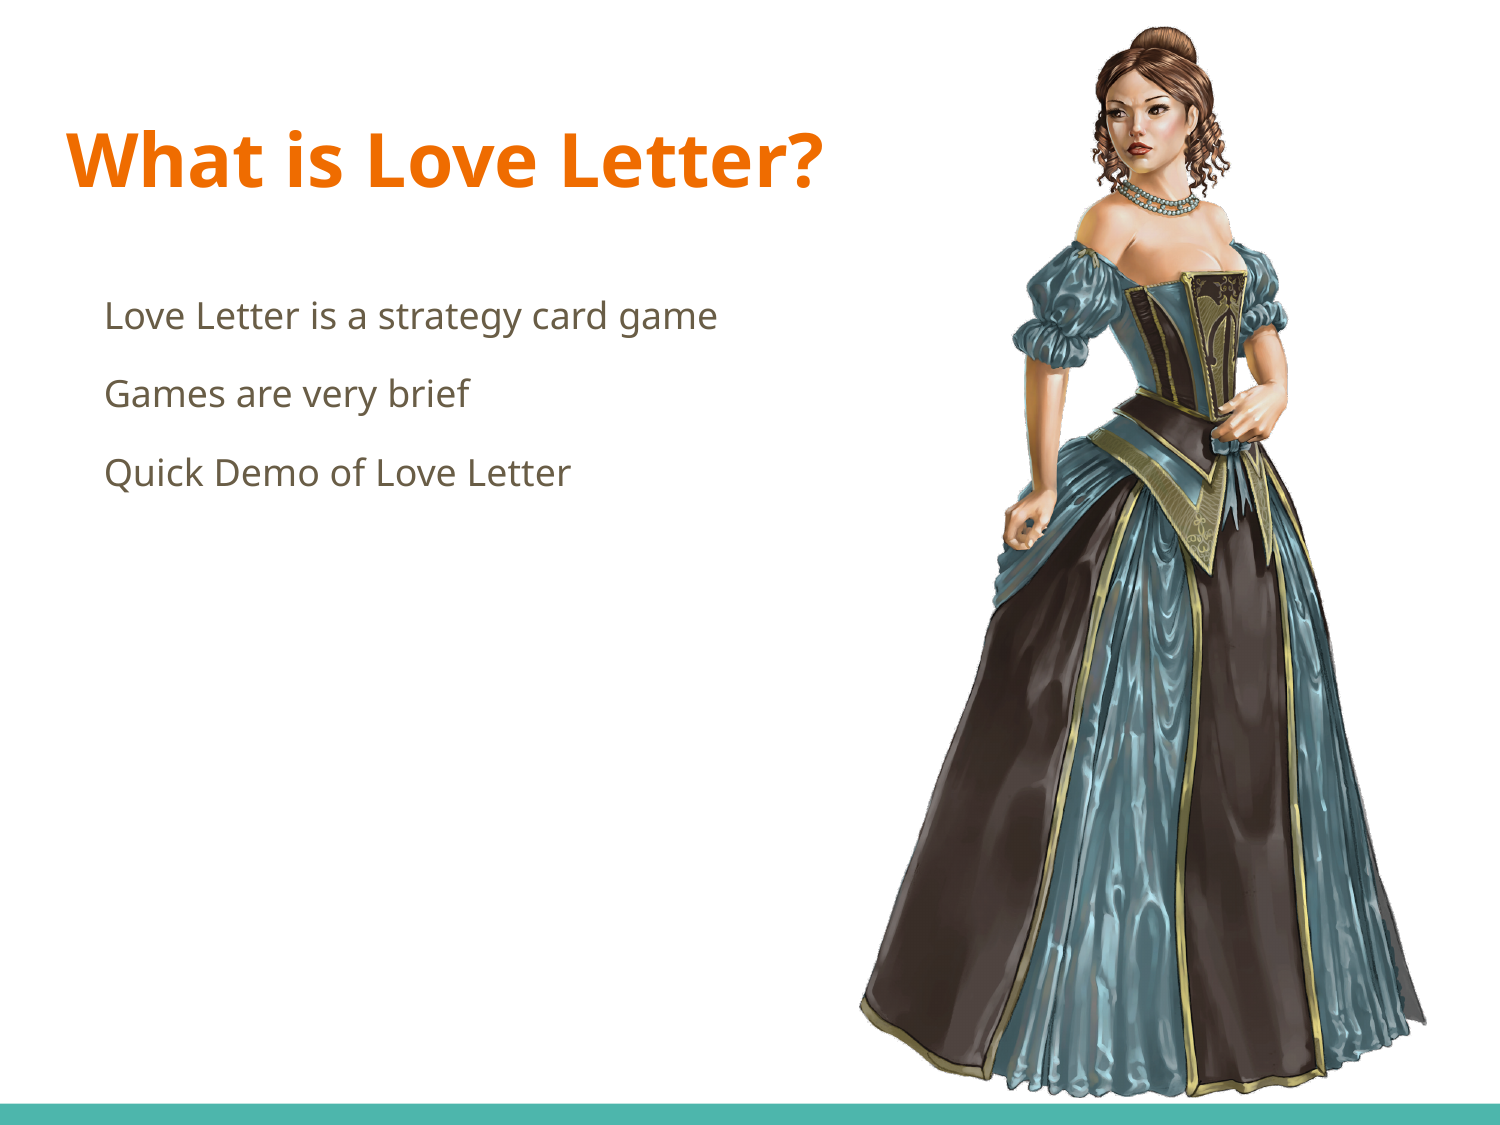

# What is Love Letter?
Love Letter is a strategy card game
Games are very brief
Quick Demo of Love Letter